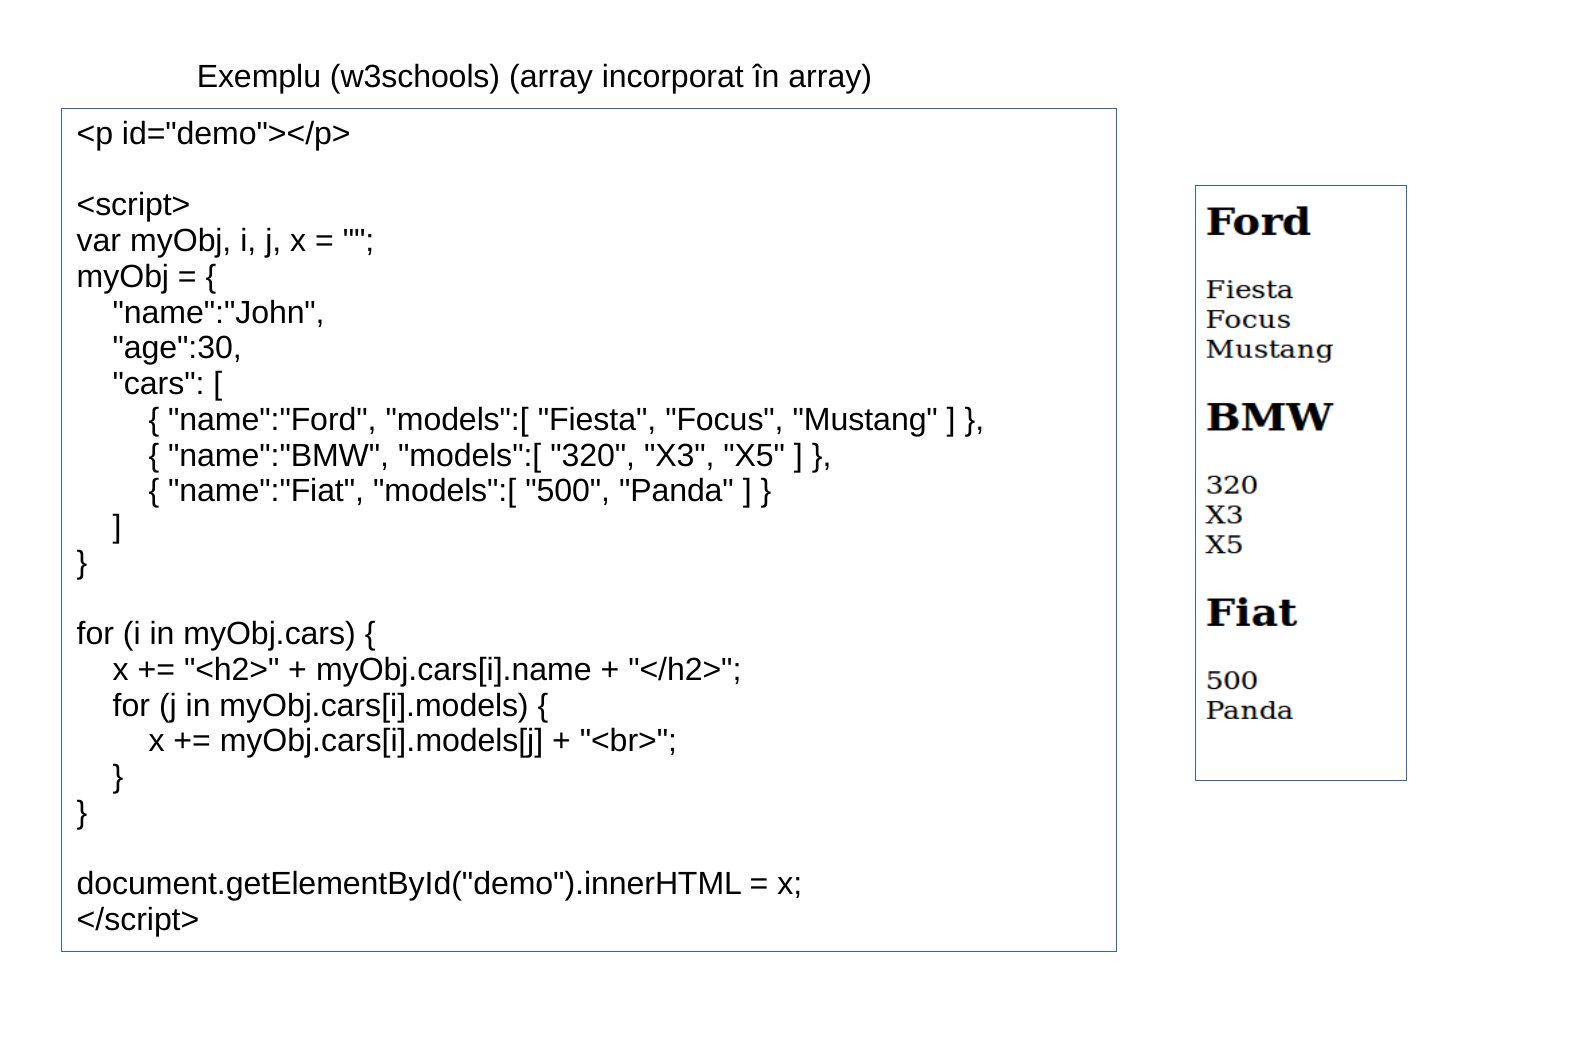

Exemplu (w3schools) (array incorporat în array)
<p id="demo"></p>
<script>
var myObj, i, j, x = "";
myObj = {
 "name":"John",
 "age":30,
 "cars": [
 { "name":"Ford", "models":[ "Fiesta", "Focus", "Mustang" ] },
 { "name":"BMW", "models":[ "320", "X3", "X5" ] },
 { "name":"Fiat", "models":[ "500", "Panda" ] }
 ]
}
for (i in myObj.cars) {
 x += "<h2>" + myObj.cars[i].name + "</h2>";
 for (j in myObj.cars[i].models) {
 x += myObj.cars[i].models[j] + "<br>";
 }
}
document.getElementById("demo").innerHTML = x;
</script>